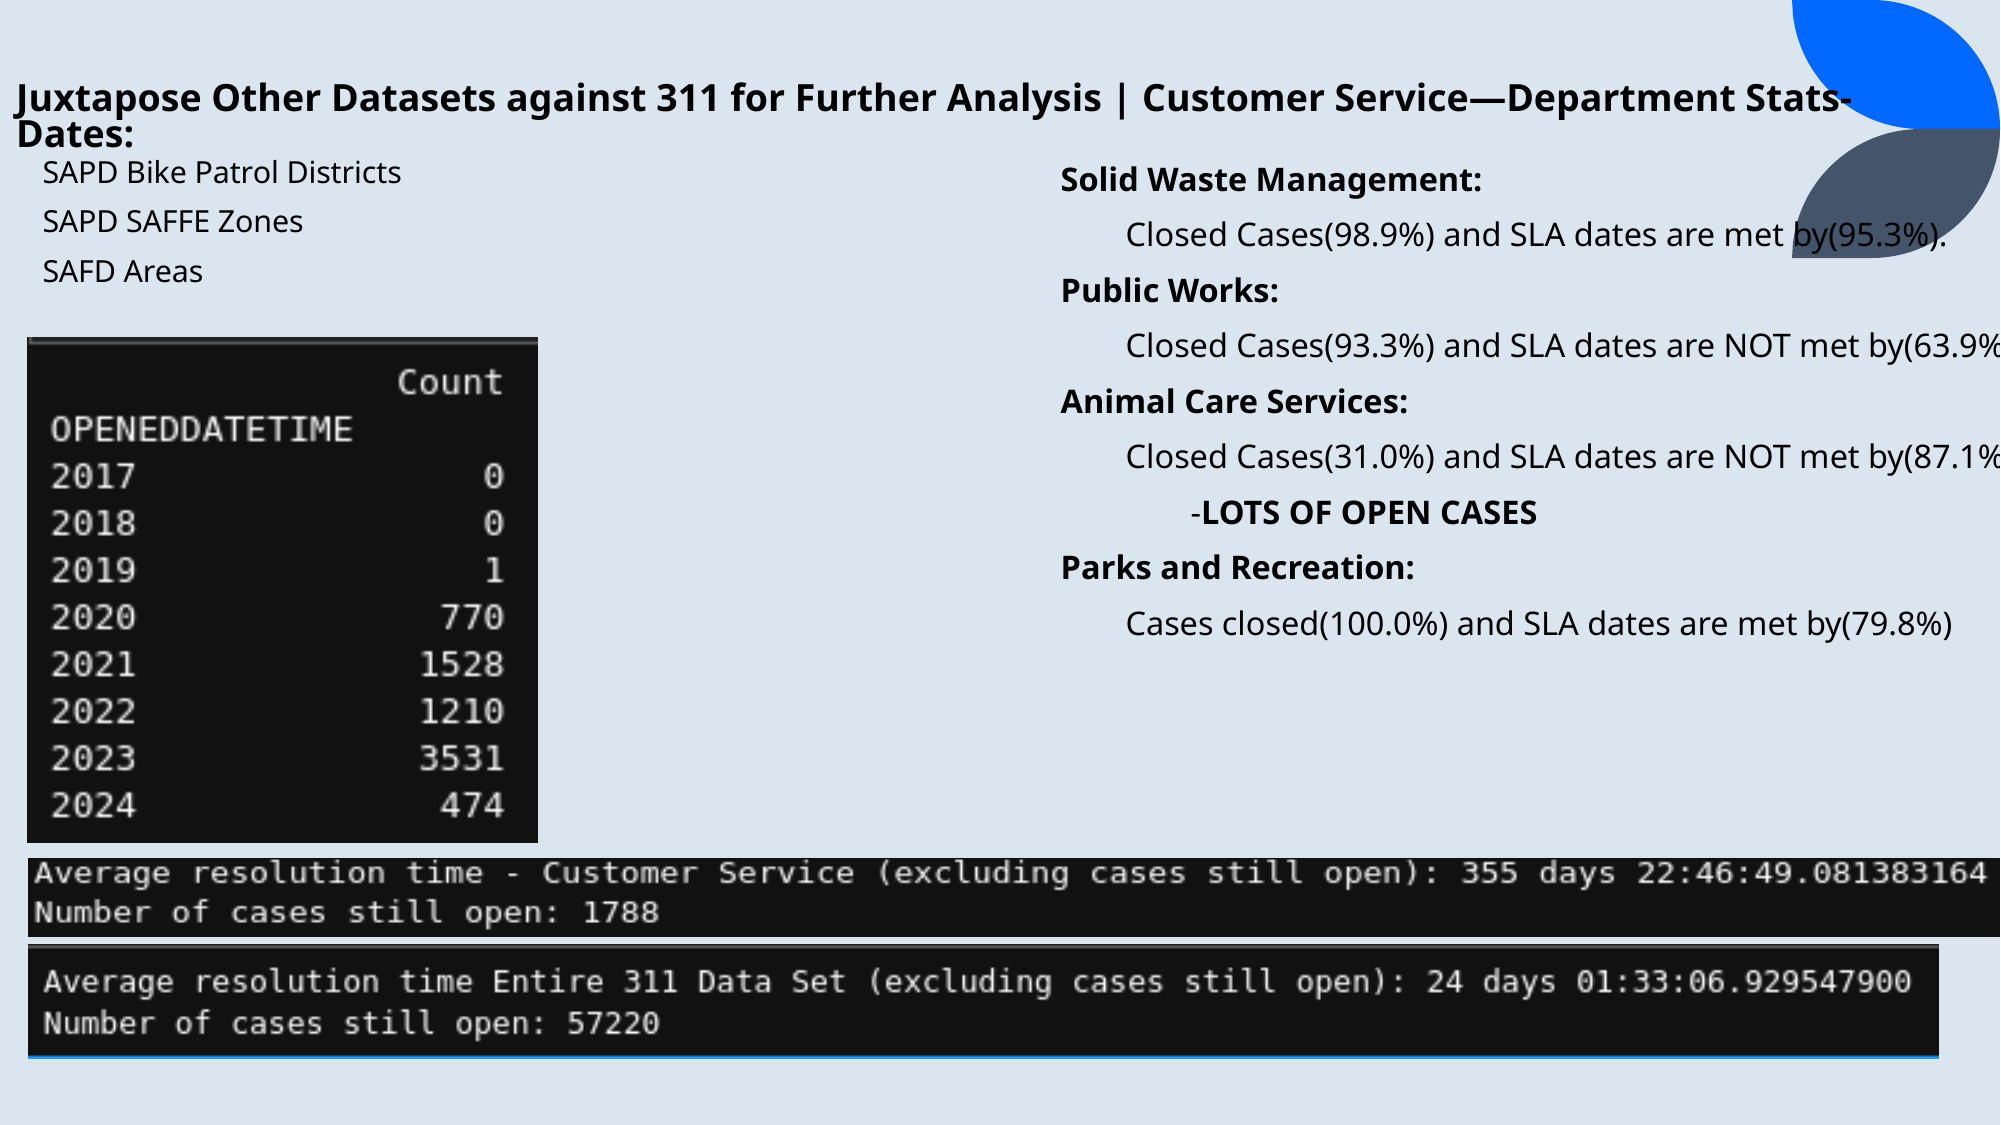

# Juxtapose Other Datasets against 311 for Further Analysis | Customer Service—Department Stats-Dates:
SAPD Bike Patrol Districts
SAPD SAFFE Zones
SAFD Areas
  Solid Waste Management:
    Closed Cases(98.9%) and SLA dates are met by(95.3%).
  Public Works:
    Closed Cases(93.3%) and SLA dates are NOT met by(63.9%)
  Animal Care Services:
    Closed Cases(31.0%) and SLA dates are NOT met by(87.1%)
      -LOTS OF OPEN CASES
  Parks and Recreation:
    Cases closed(100.0%) and SLA dates are met by(79.8%)